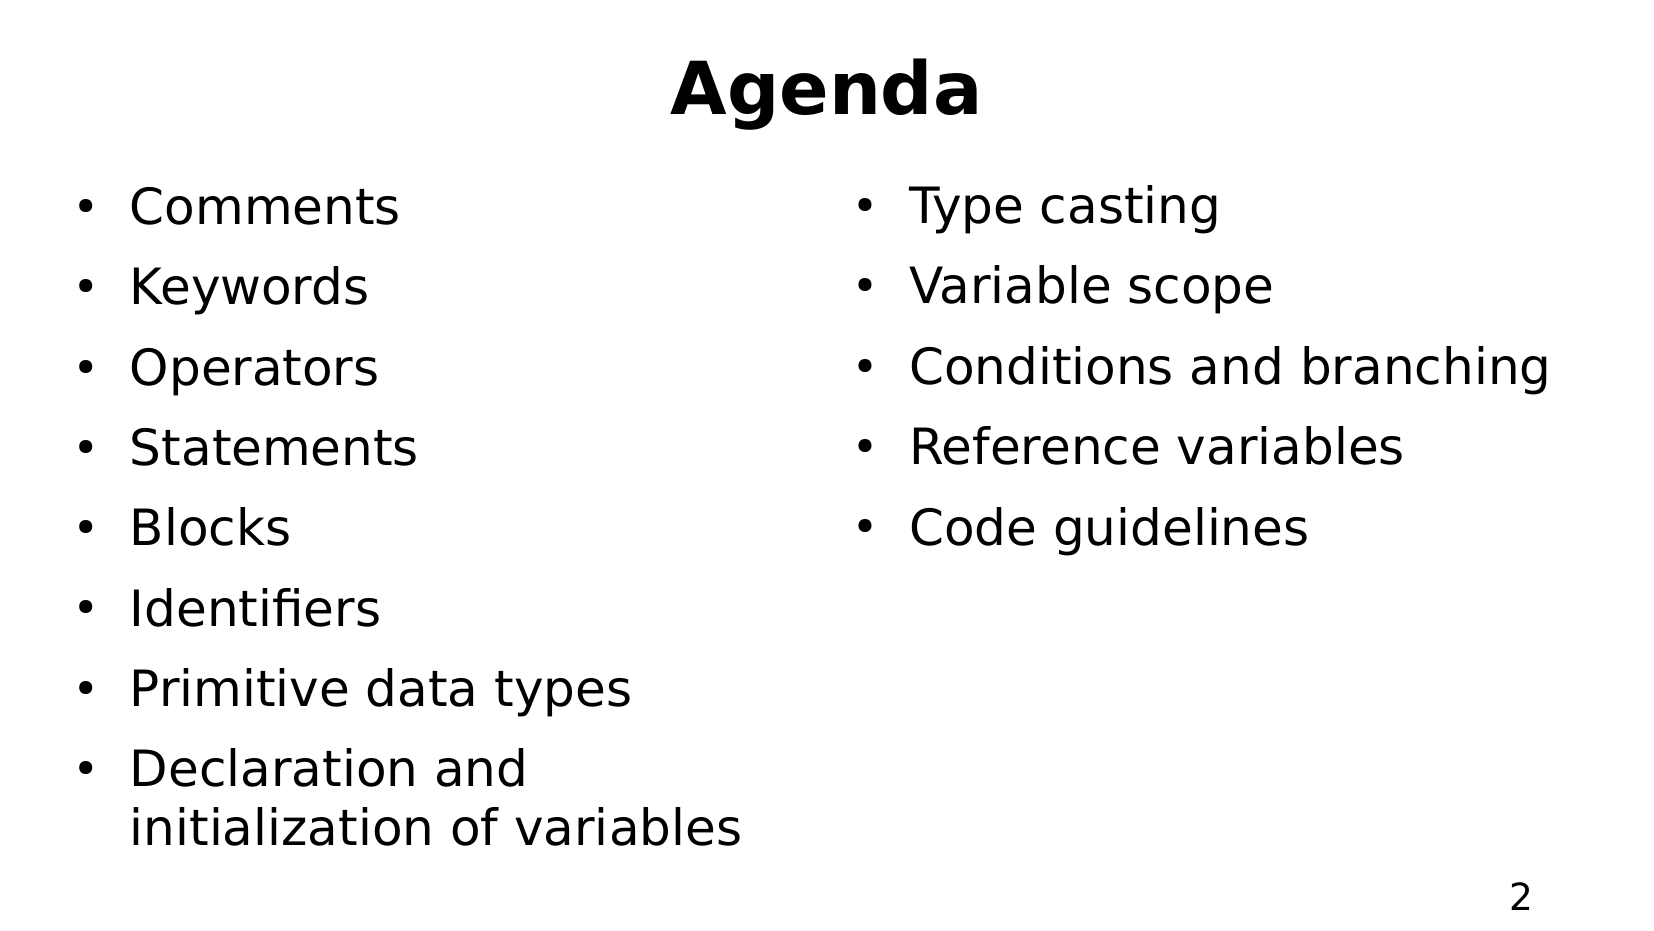

# Agenda
Type casting
Variable scope
Conditions and branching
Reference variables
Code guidelines
Comments
Keywords
Operators
Statements
Blocks
Identifiers
Primitive data types
Declaration and initialization of variables